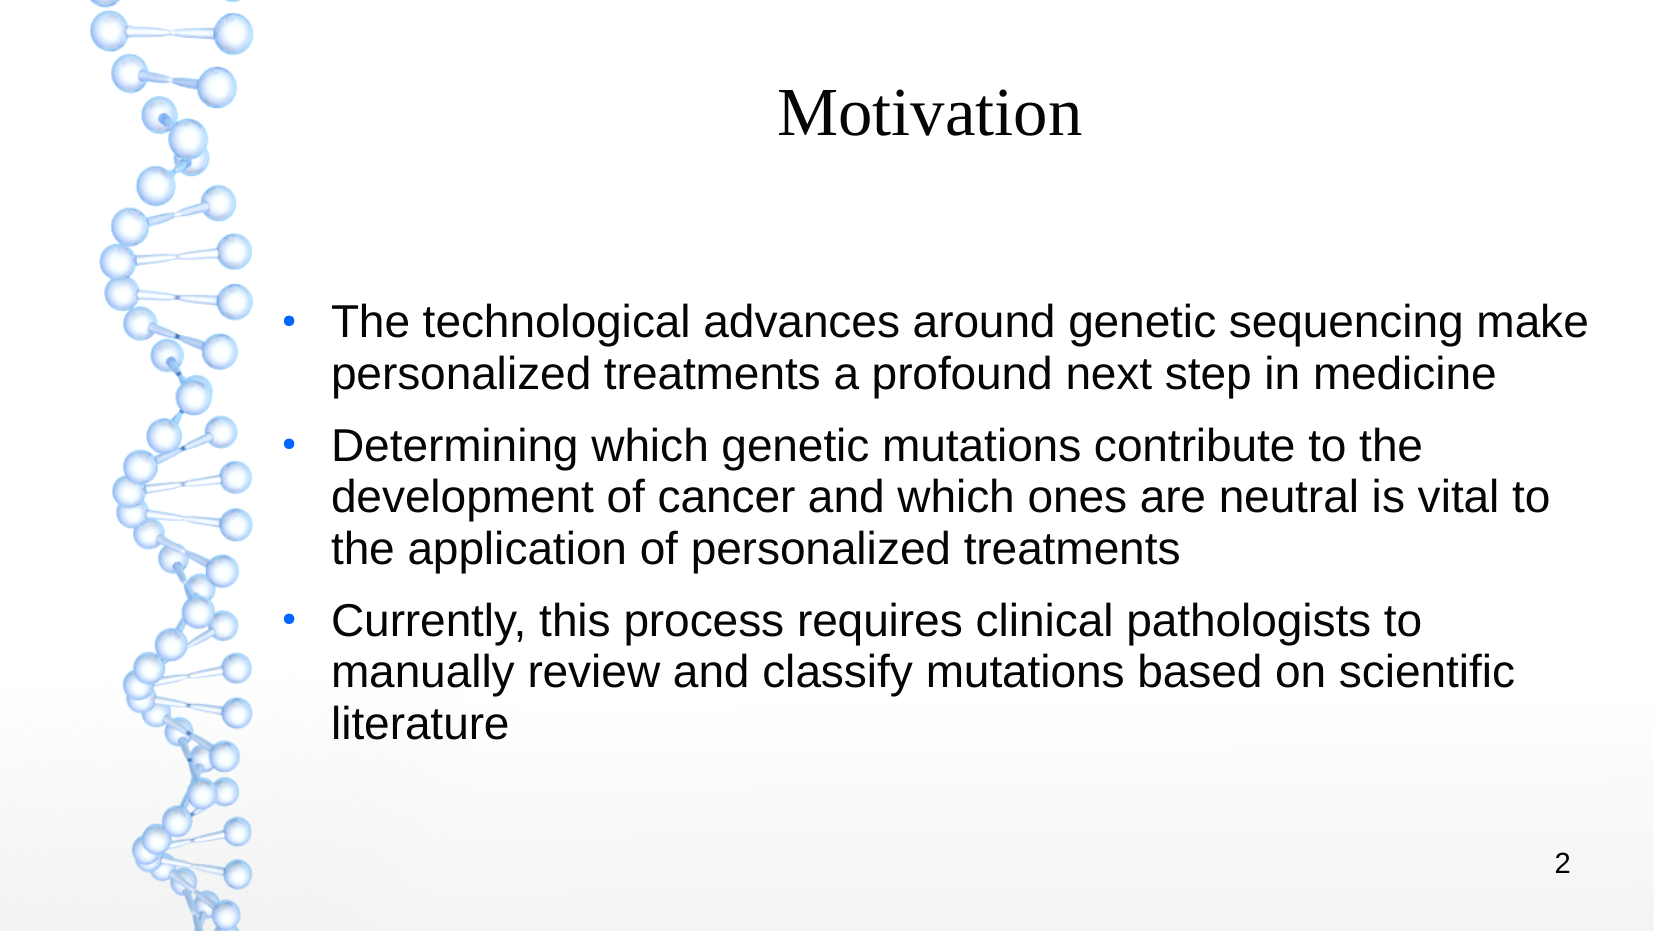

# Motivation
The technological advances around genetic sequencing make personalized treatments a profound next step in medicine
Determining which genetic mutations contribute to the development of cancer and which ones are neutral is vital to the application of personalized treatments
Currently, this process requires clinical pathologists to manually review and classify mutations based on scientific literature
2